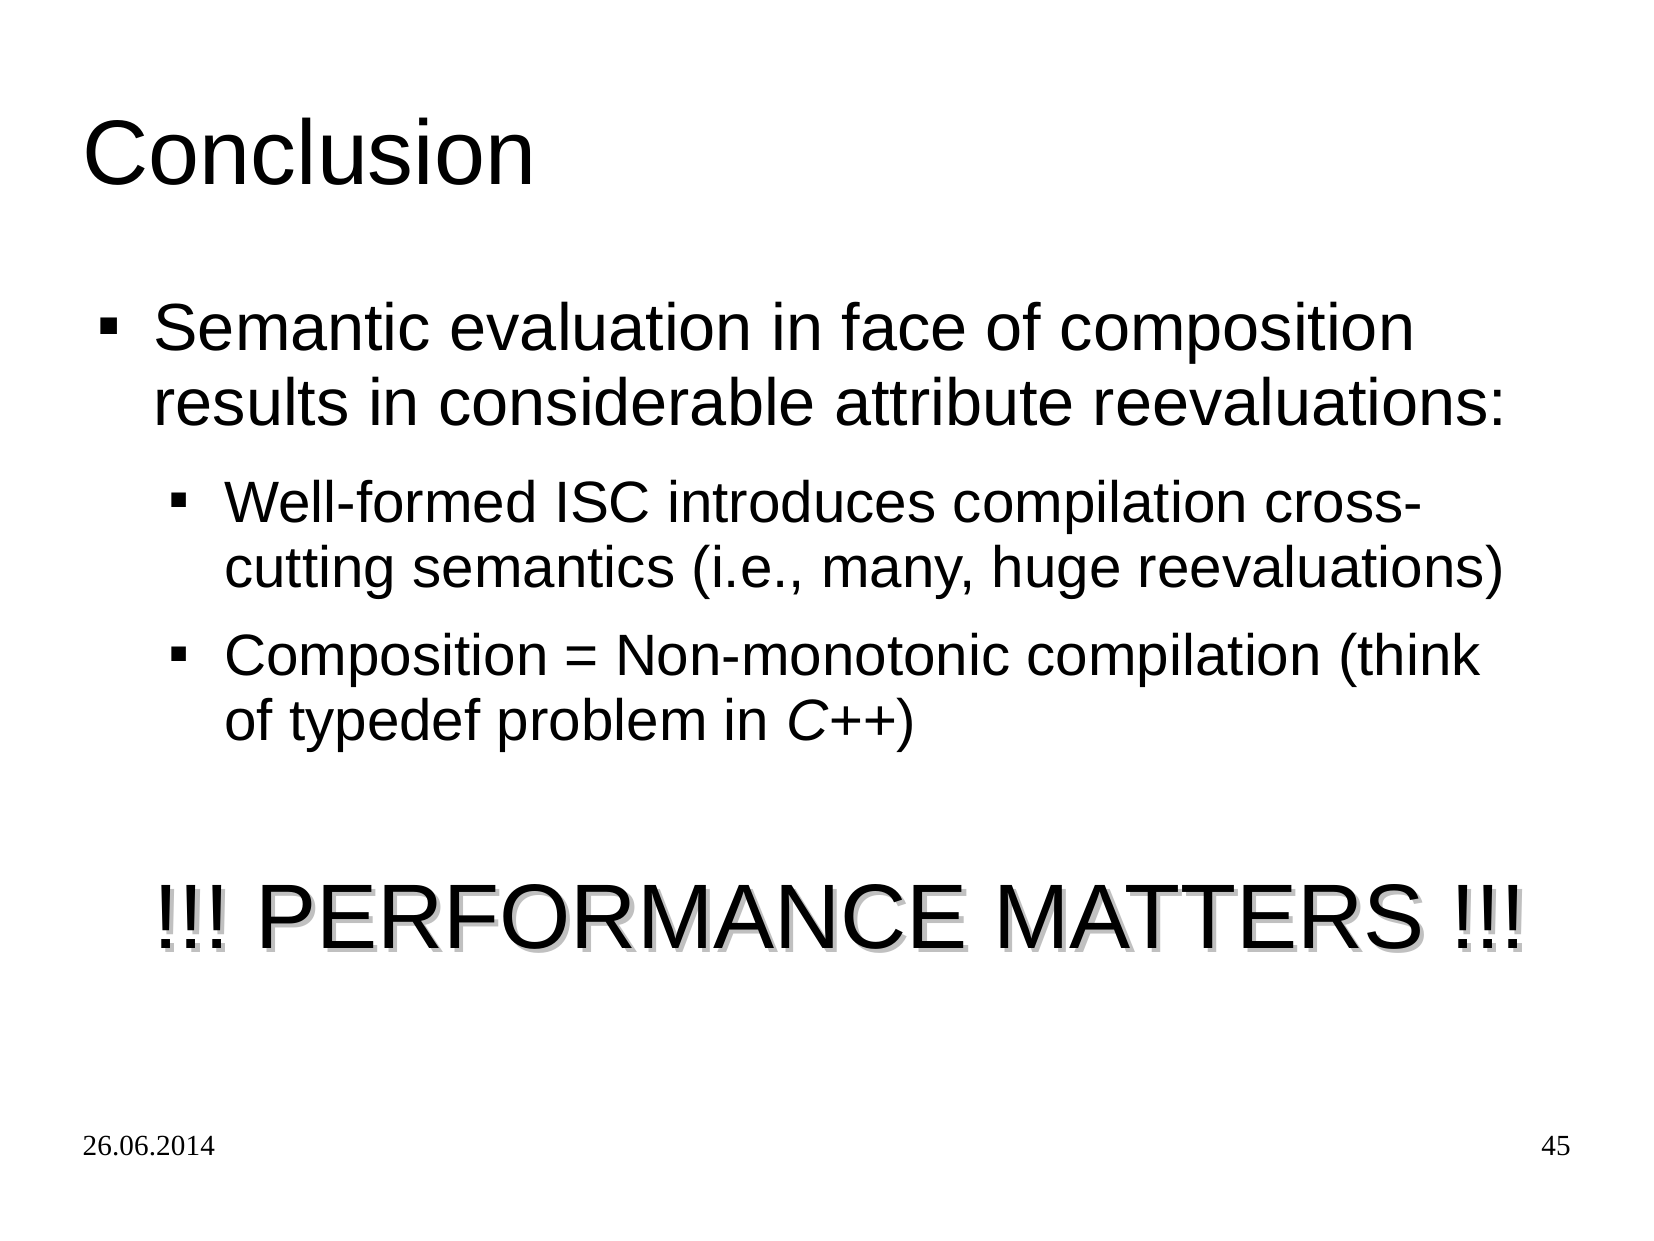

# Conclusion
Semantic evaluation in face of composition results in considerable attribute reevaluations:
Well-formed ISC introduces compilation cross-cutting semantics (i.e., many, huge reevaluations)
Composition = Non-monotonic compilation (think of typedef problem in C++)
!!! PERFORMANCE MATTERS !!!
26.06.2014
45